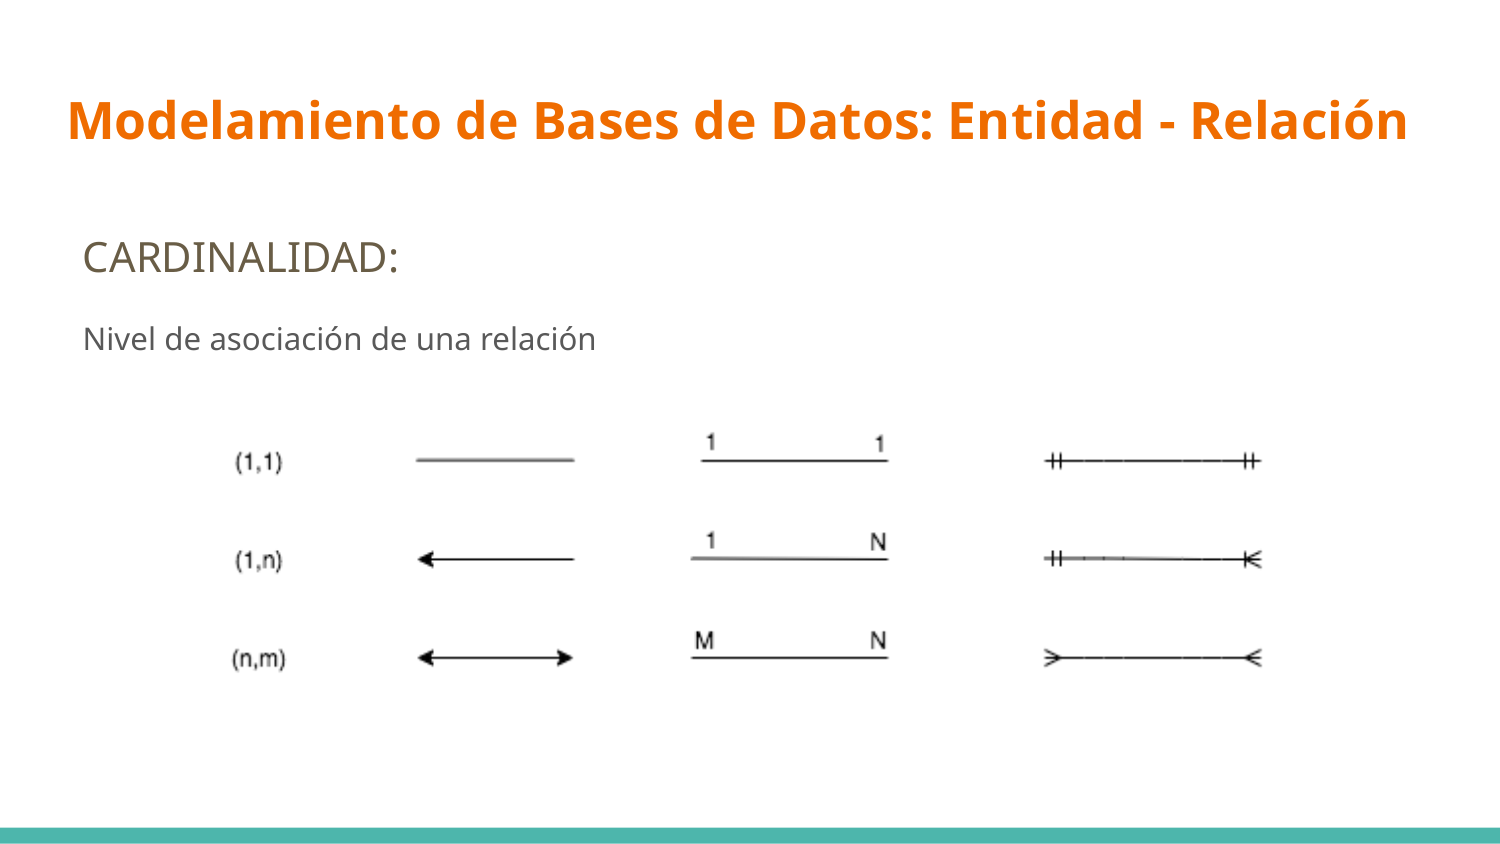

# Modelamiento de Bases de Datos: Entidad - Relación
CARDINALIDAD:
Nivel de asociación de una relación